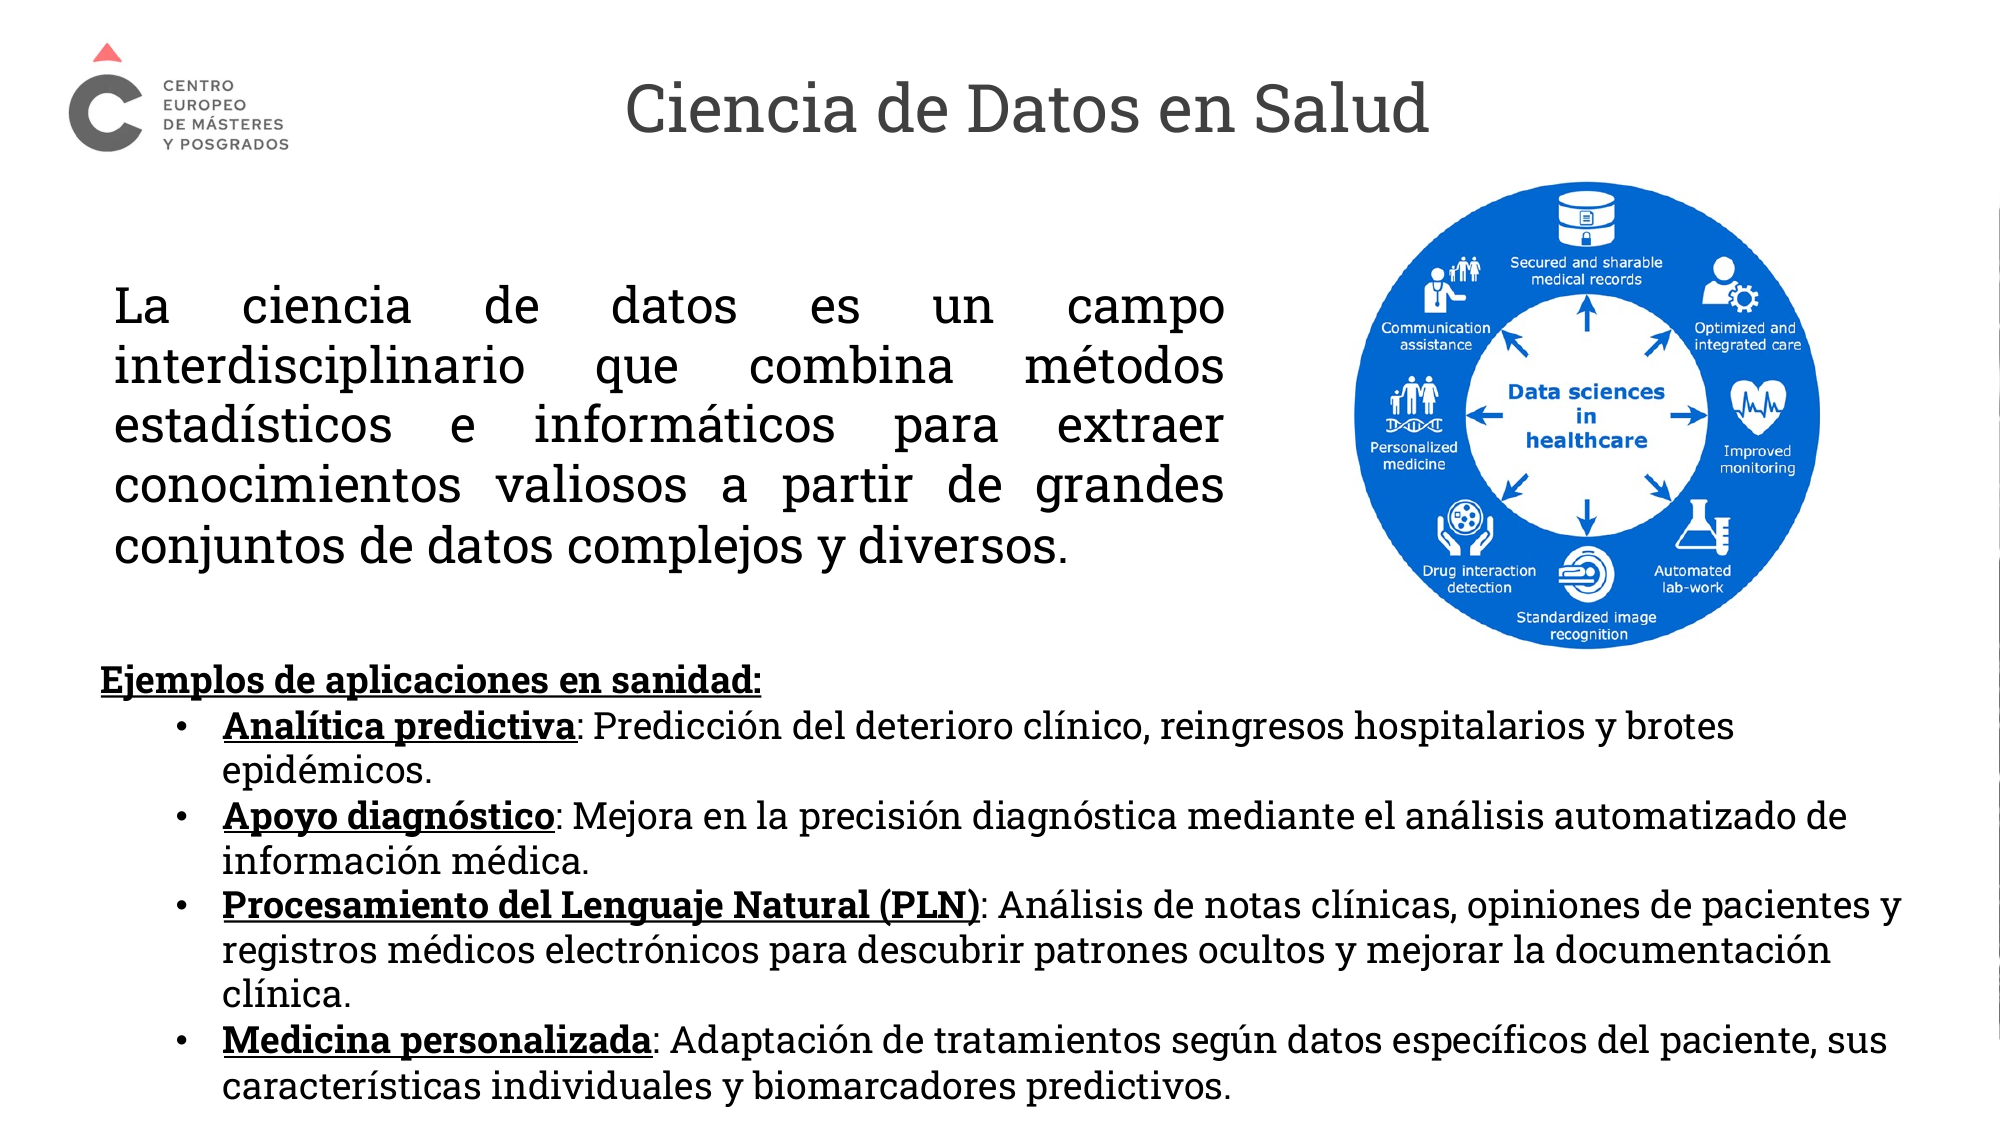

# Qué es la ciencia de datos?
La ciencia de datos es un campo interdisciplinario que, con métodos científicos, extrae conocimiento de datos estructurados o no estructurados1​. Es una combinación de campos de análisis de datos como la estadística, la minería de datos, el aprendizaje automático, y la analítica predictiva.1